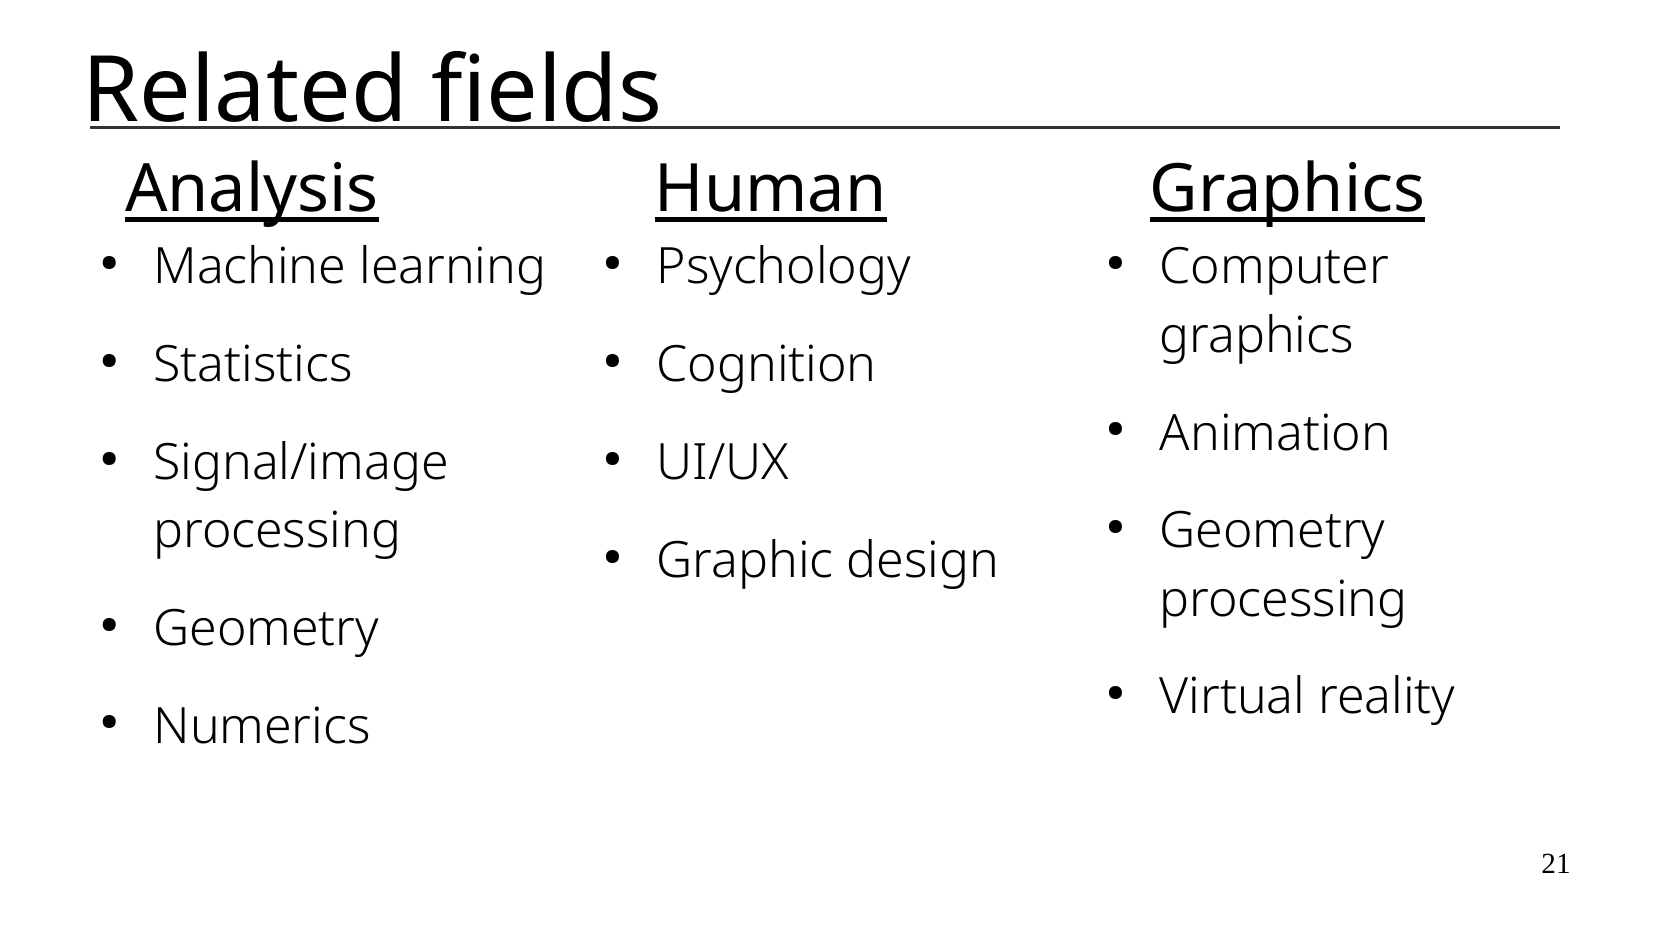

# Related fields
Analysis
Human
Graphics
Machine learning
Statistics
Signal/image processing
Geometry
Numerics
Psychology
Cognition
UI/UX
Graphic design
Computer graphics
Animation
Geometry processing
Virtual reality
21